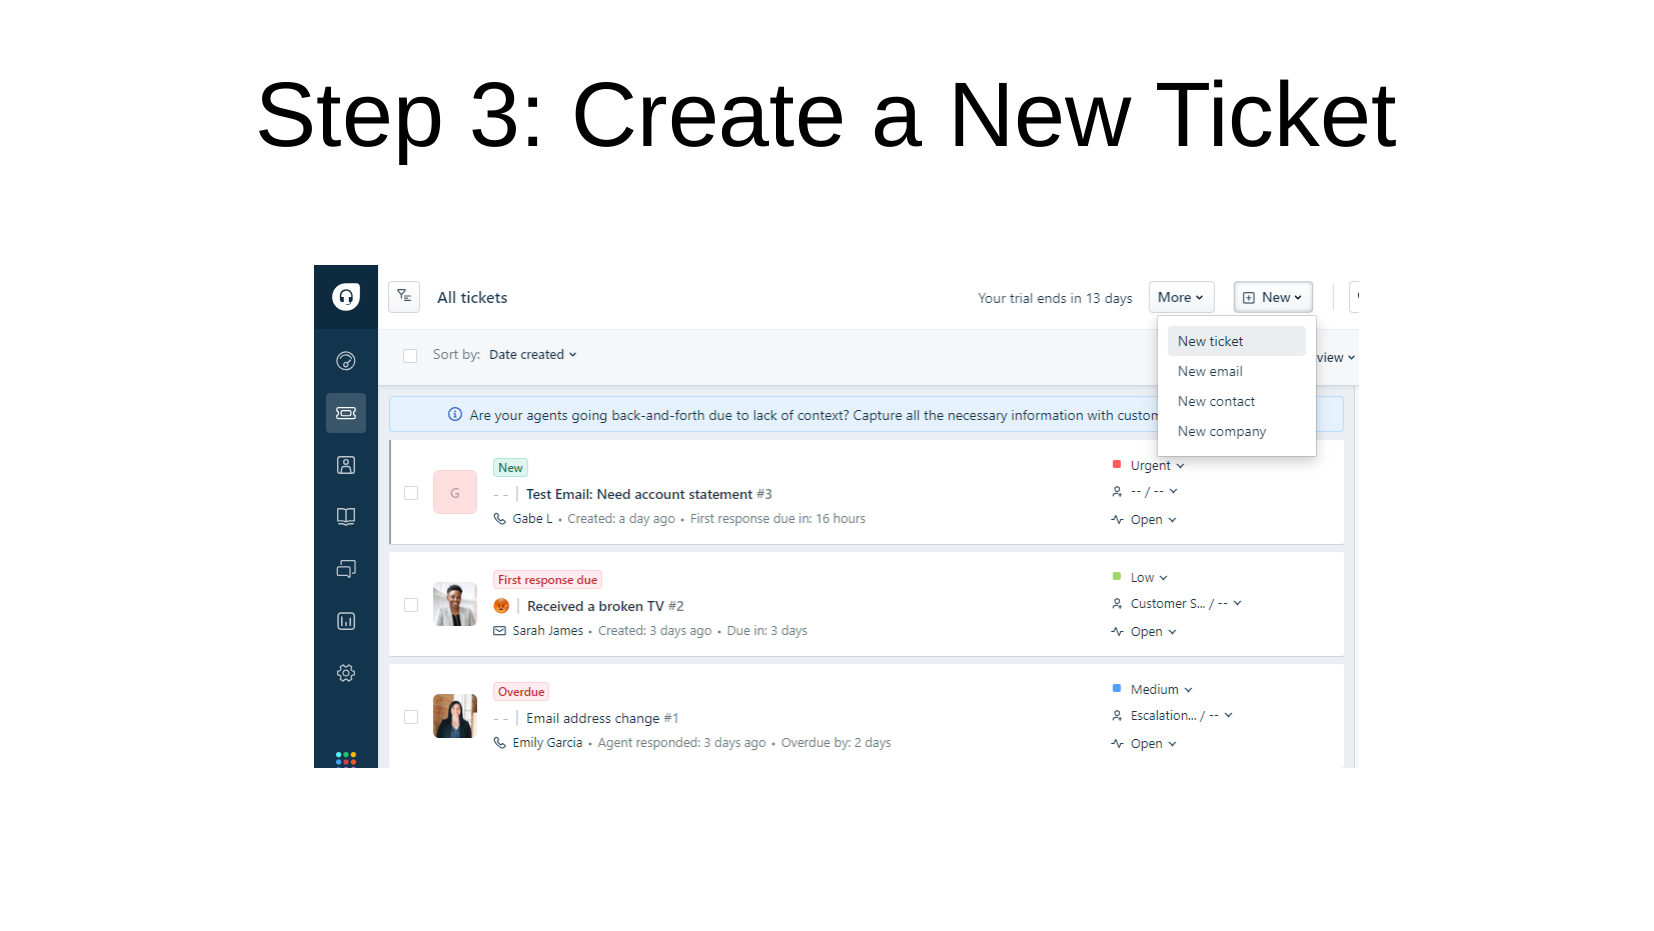

# Step 3: Create a New Ticket